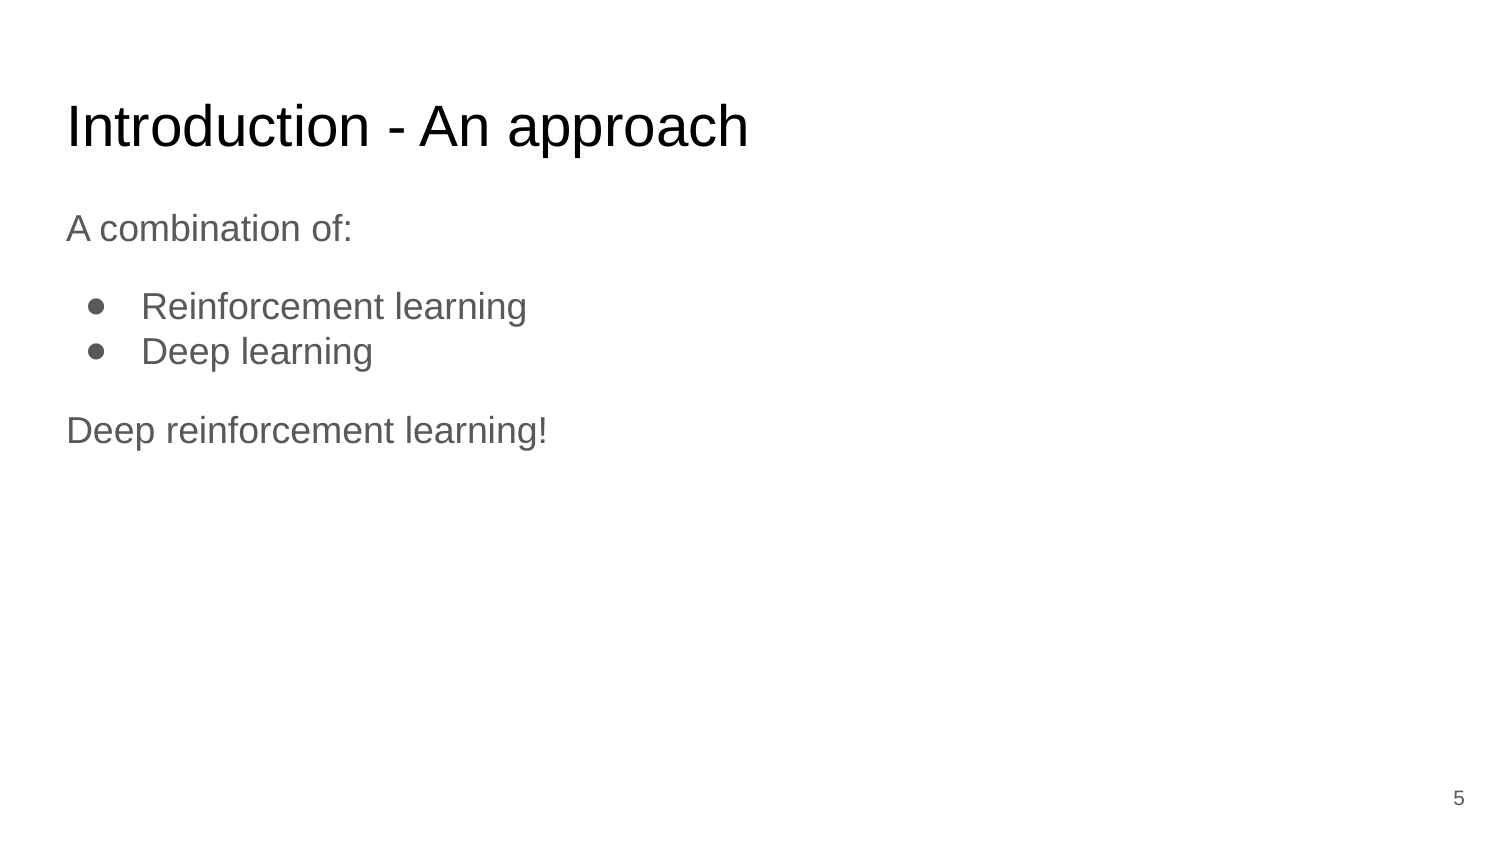

# Introduction - An approach
A combination of:
Reinforcement learning
Deep learning
Deep reinforcement learning!